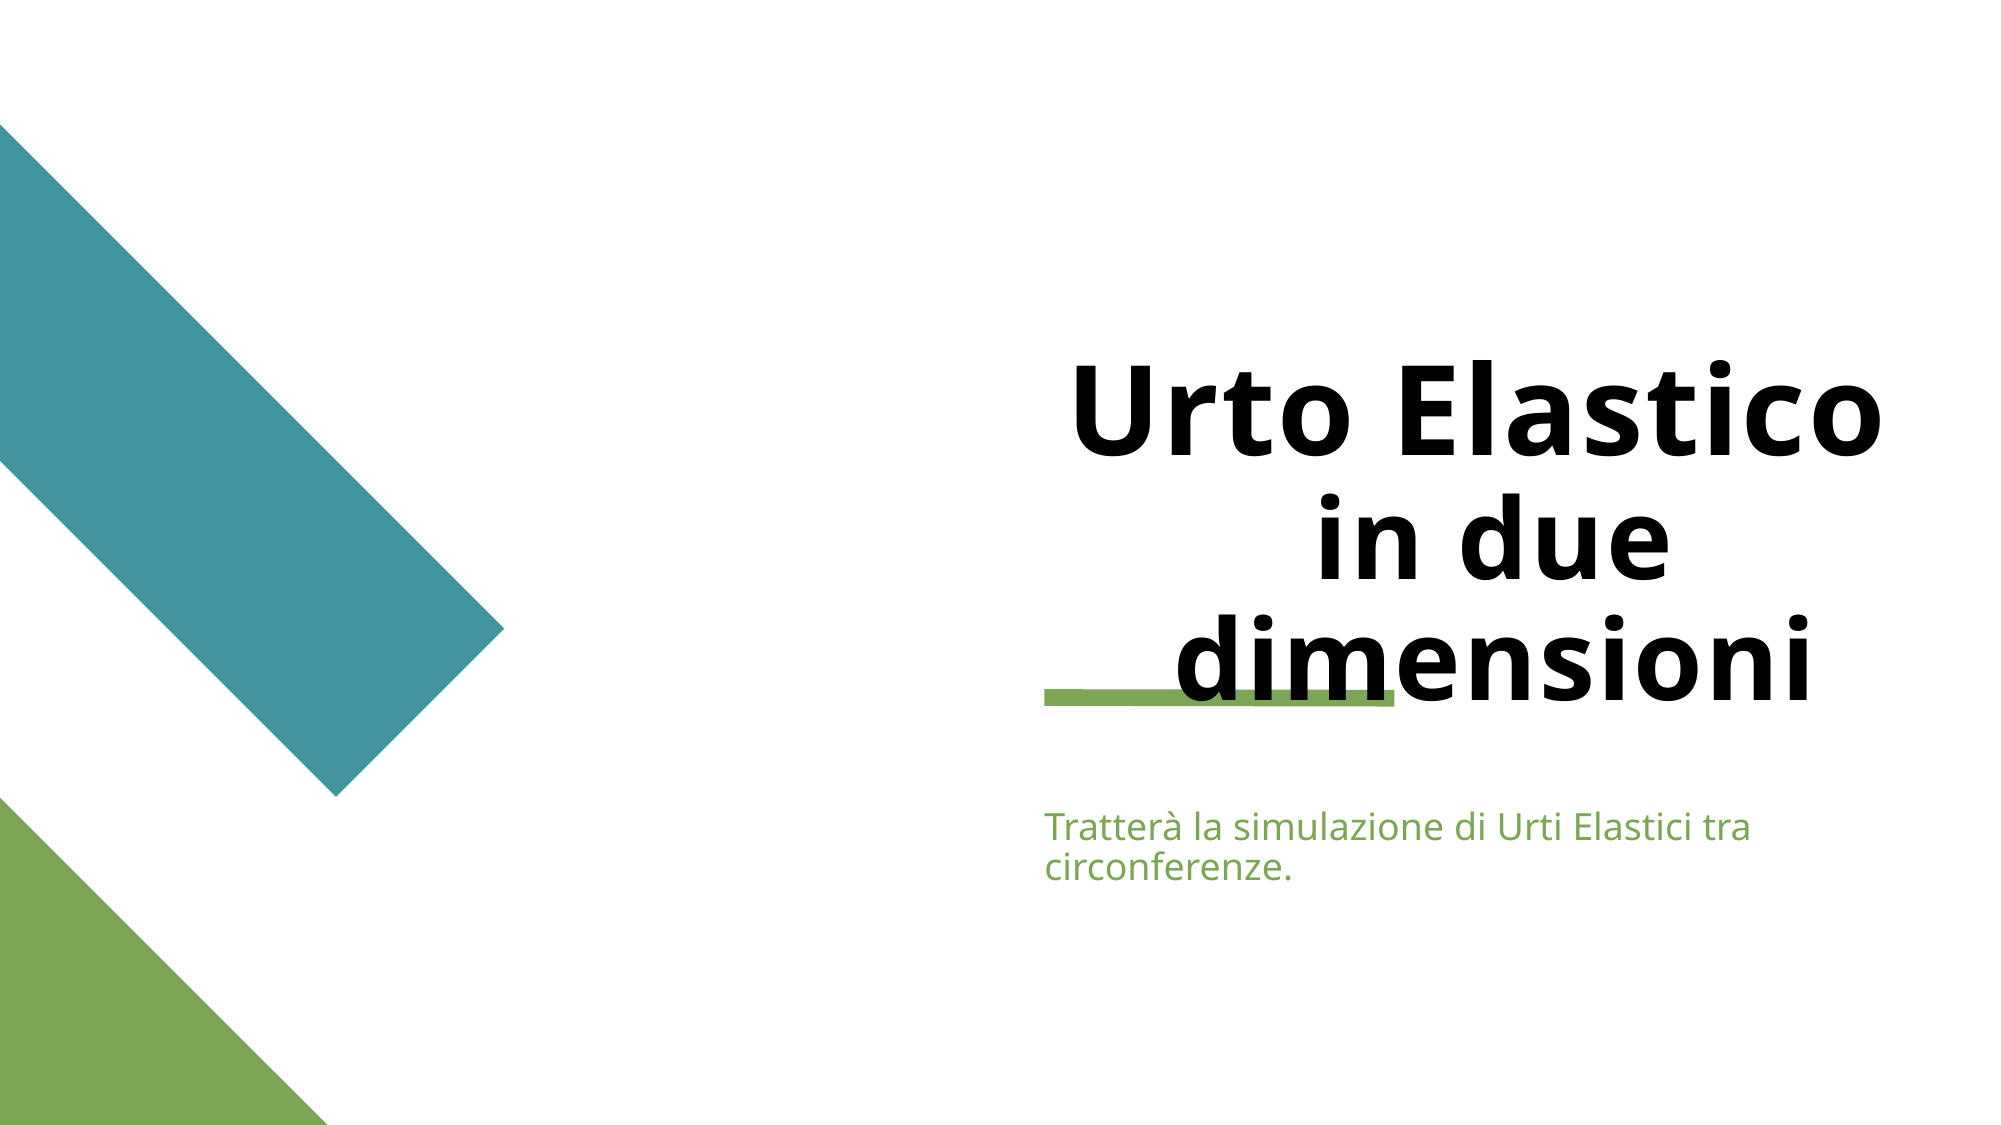

# Urto Elastico in due dimensioni
Tratterà la simulazione di Urti Elastici tra circonferenze.